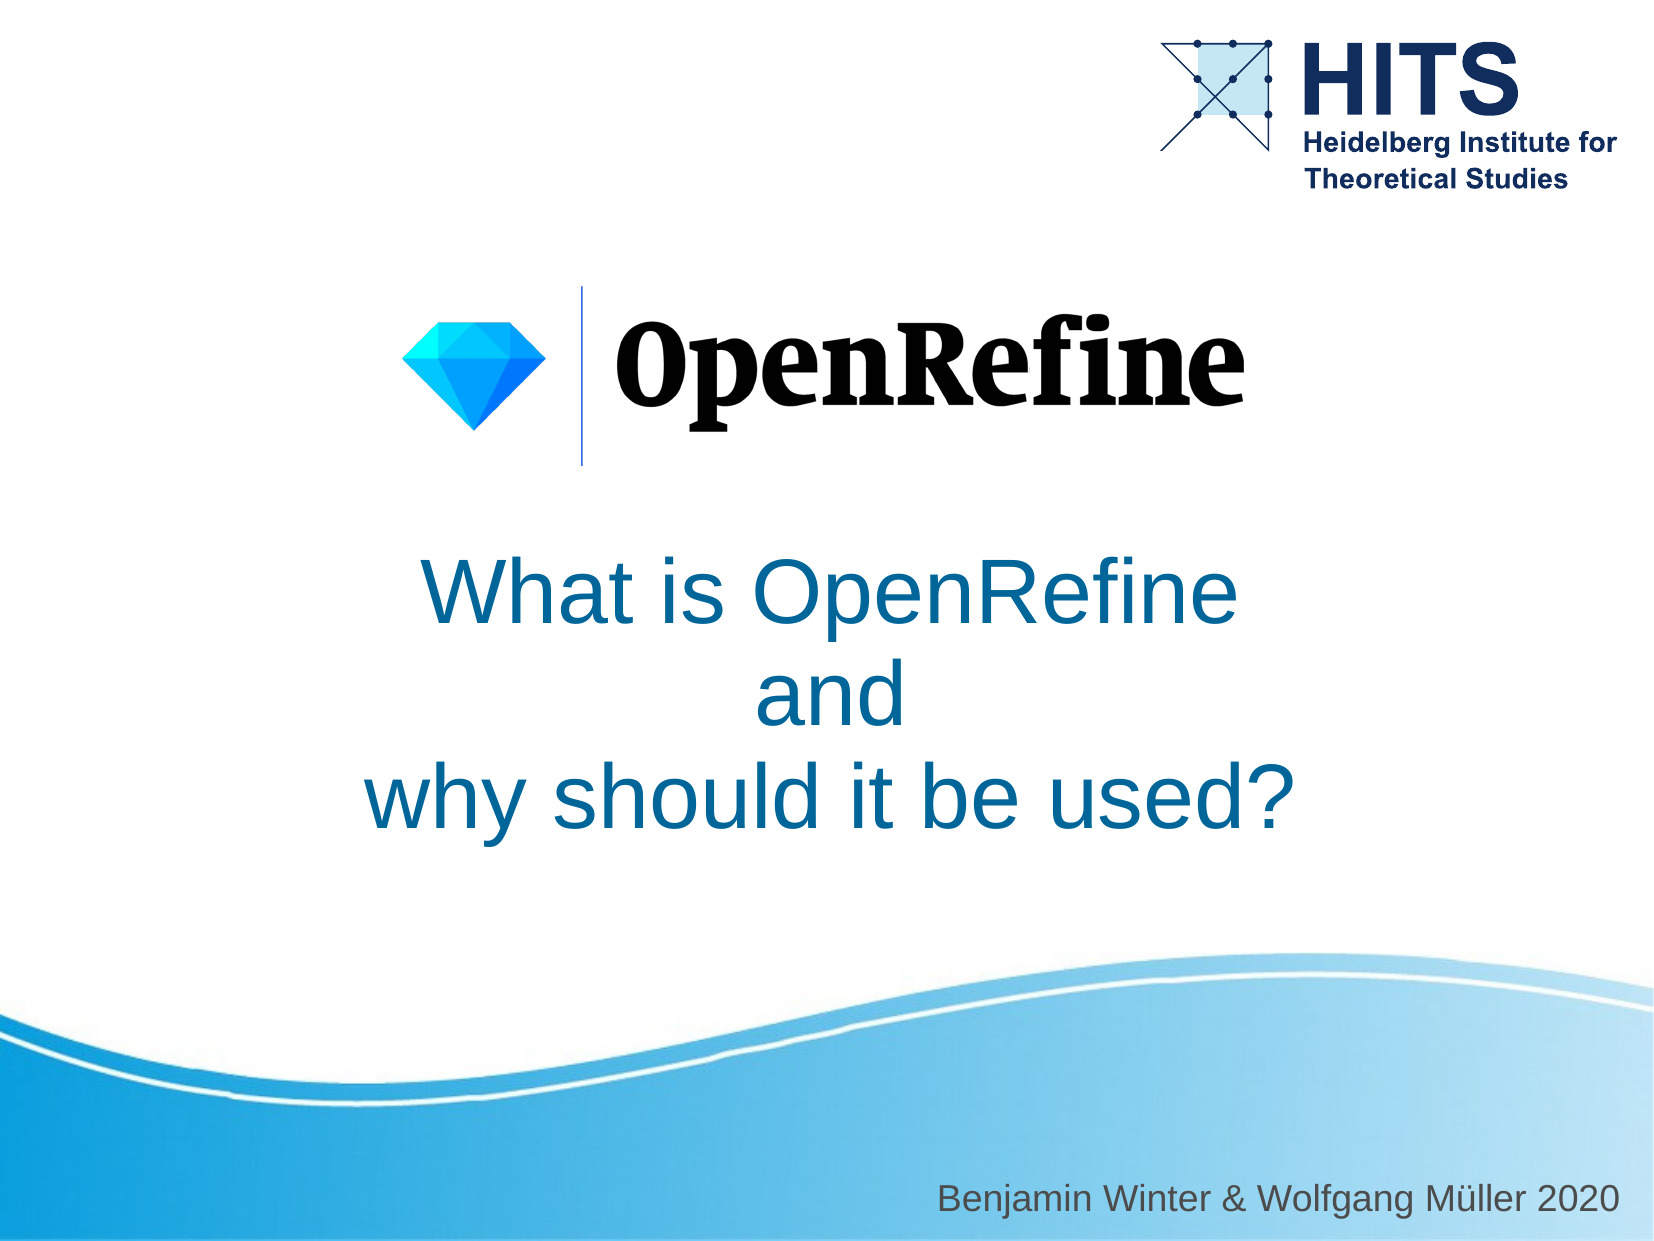

# What is OpenRefine and why should it be used?
Benjamin Winter & Wolfgang Müller 2020